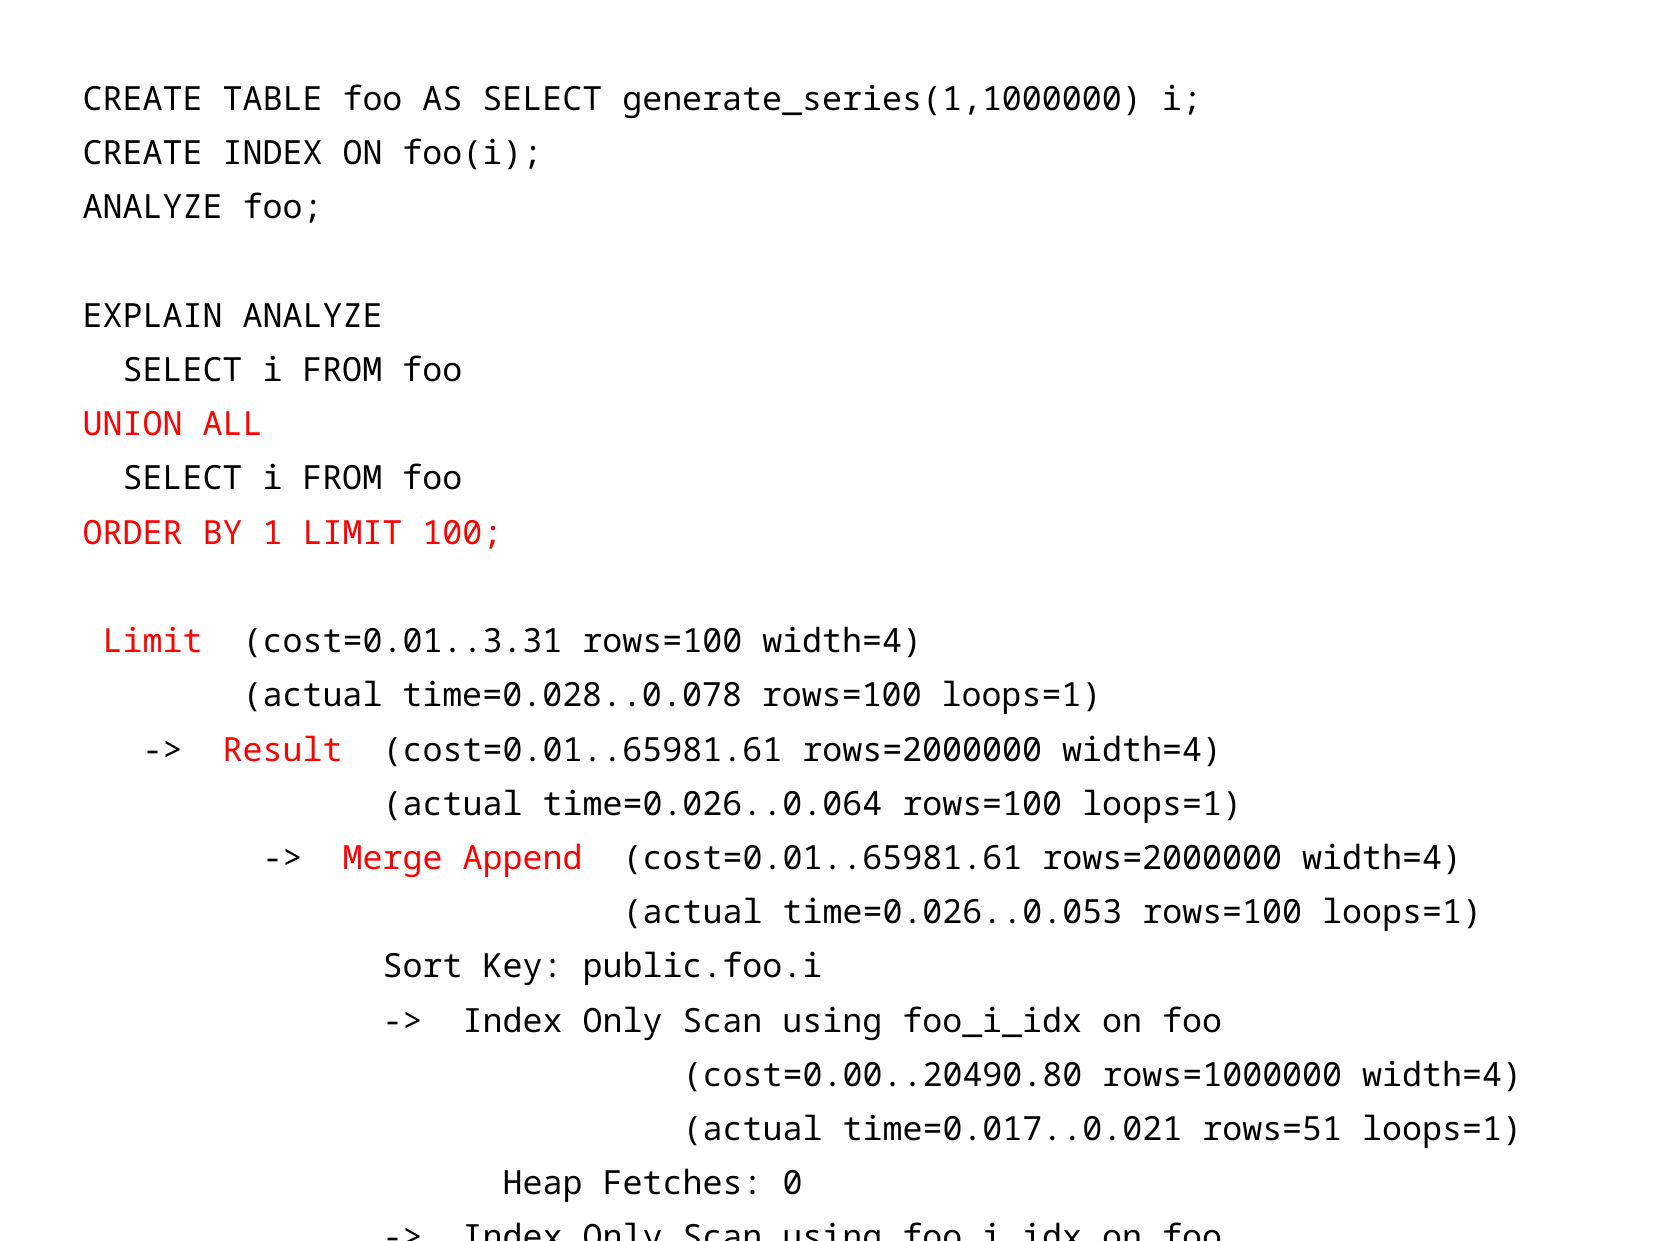

# CREATE TABLE foo AS SELECT generate_series(1,1000000) i;
CREATE INDEX ON foo(i);
ANALYZE foo;
EXPLAIN ANALYZE
 SELECT i FROM foo
UNION ALL
 SELECT i FROM foo
ORDER BY 1 LIMIT 100;
 Limit (cost=0.01..3.31 rows=100 width=4)
 (actual time=0.028..0.078 rows=100 loops=1)
 -> Result (cost=0.01..65981.61 rows=2000000 width=4)
 (actual time=0.026..0.064 rows=100 loops=1)
 -> Merge Append (cost=0.01..65981.61 rows=2000000 width=4)
 (actual time=0.026..0.053 rows=100 loops=1)
 Sort Key: public.foo.i
 -> Index Only Scan using foo_i_idx on foo
 (cost=0.00..20490.80 rows=1000000 width=4)
 (actual time=0.017..0.021 rows=51 loops=1)
 Heap Fetches: 0
 -> Index Only Scan using foo_i_idx on foo
 (cost=0.00..20490.80 rows=1000000 width=4)
 (actual time=0.007..0.012 rows=50 loops=1)
 Heap Fetches: 0
 Total runtime: 0.106 ms